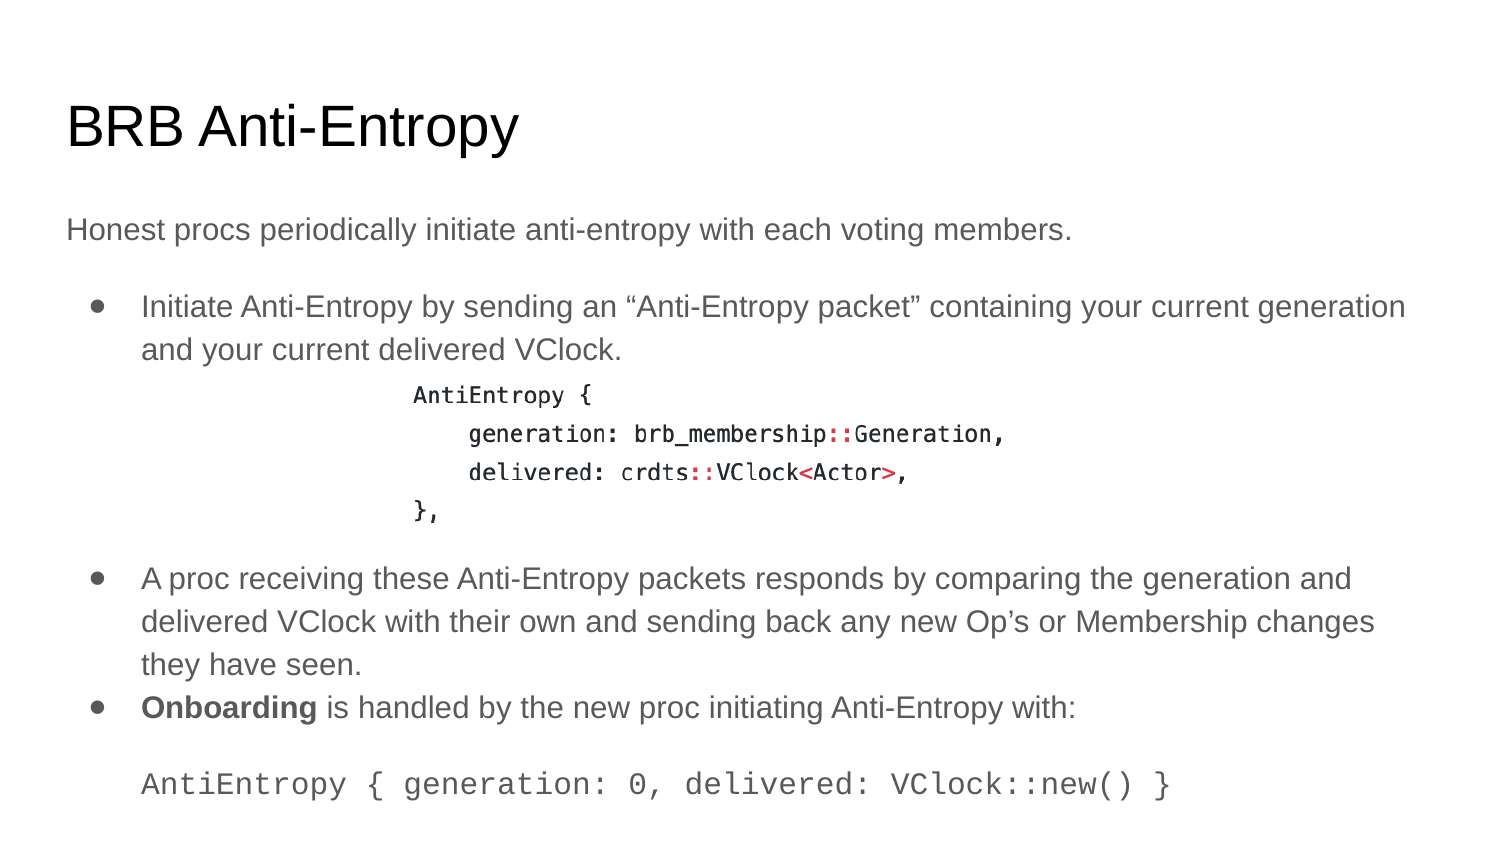

# BRB Anti-Entropy
Honest procs periodically initiate anti-entropy with each voting members.
Initiate Anti-Entropy by sending an “Anti-Entropy packet” containing your current generation and your current delivered VClock.
A proc receiving these Anti-Entropy packets responds by comparing the generation and delivered VClock with their own and sending back any new Op’s or Membership changes they have seen.
Onboarding is handled by the new proc initiating Anti-Entropy with:
AntiEntropy { generation: 0, delivered: VClock::new() }